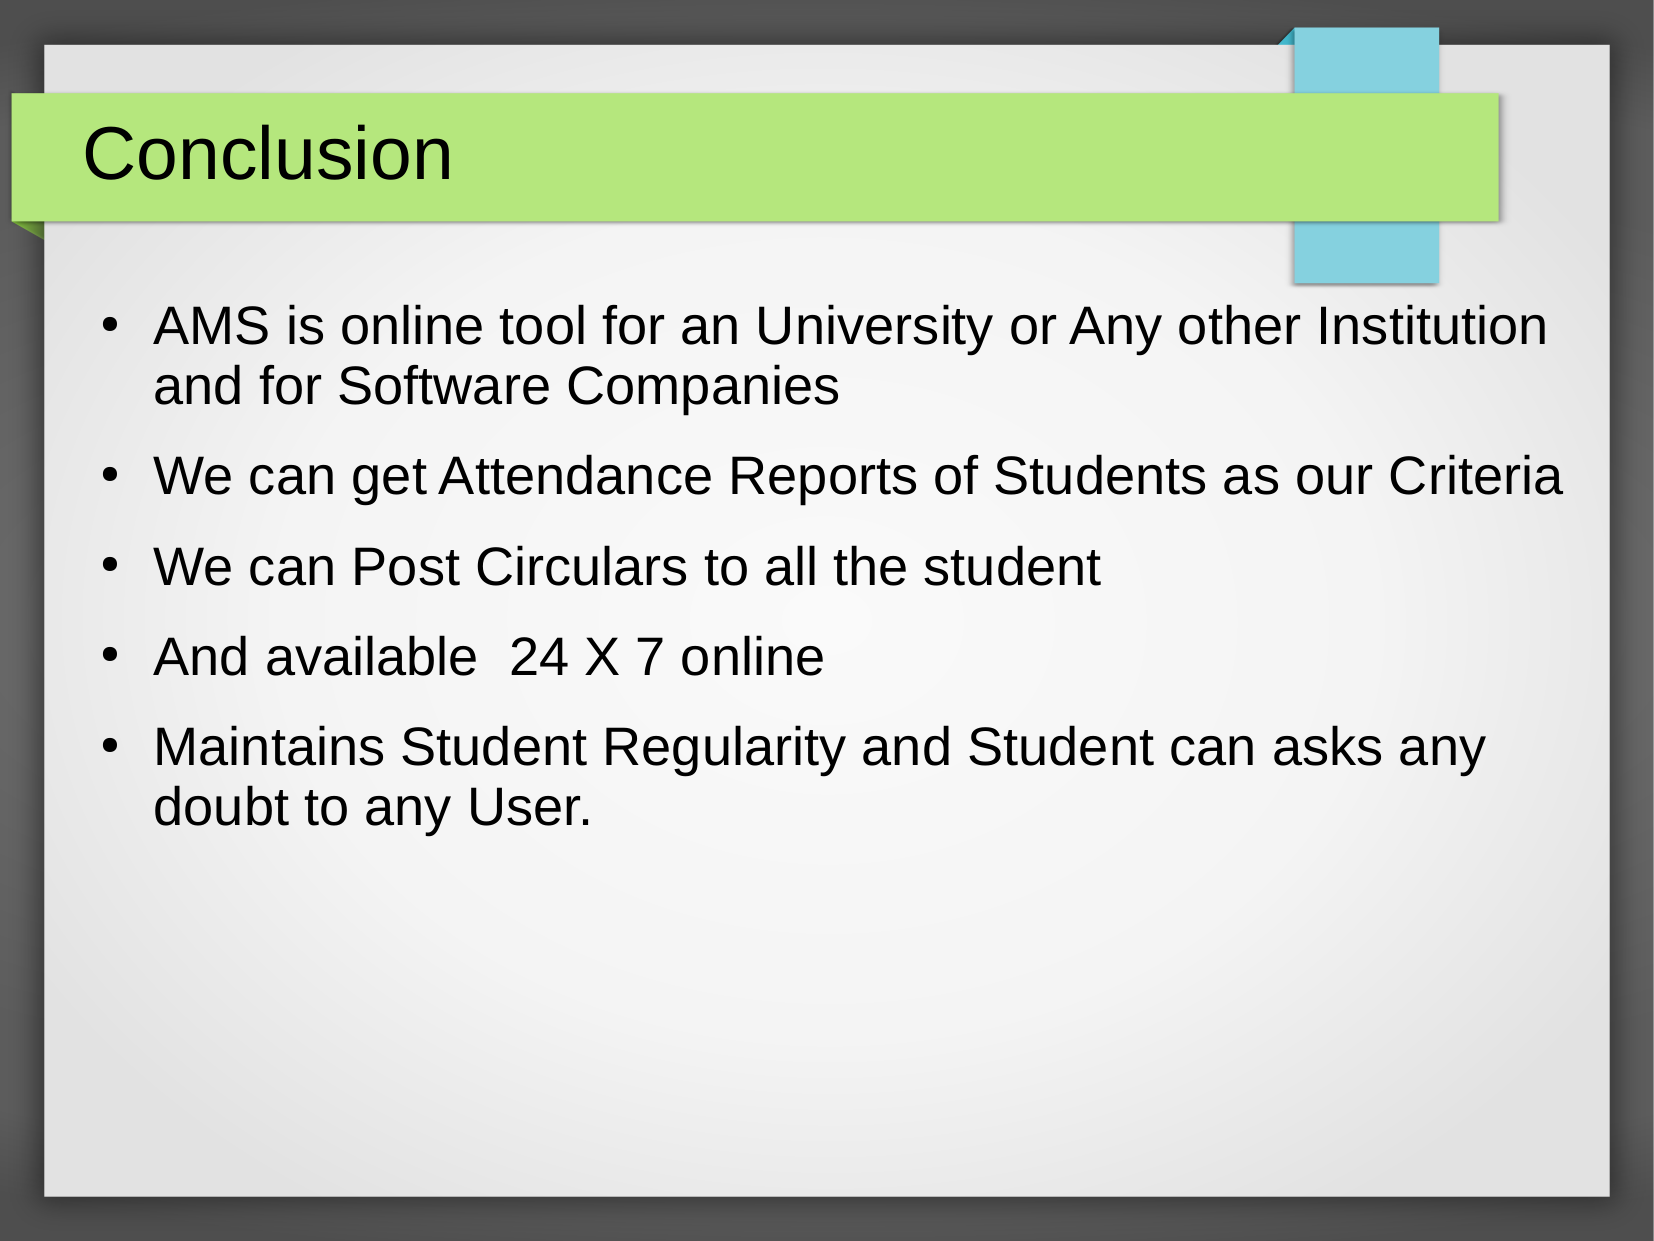

# Conclusion
AMS is online tool for an University or Any other Institution and for Software Companies
We can get Attendance Reports of Students as our Criteria
We can Post Circulars to all the student
And available 24 X 7 online
Maintains Student Regularity and Student can asks any doubt to any User.